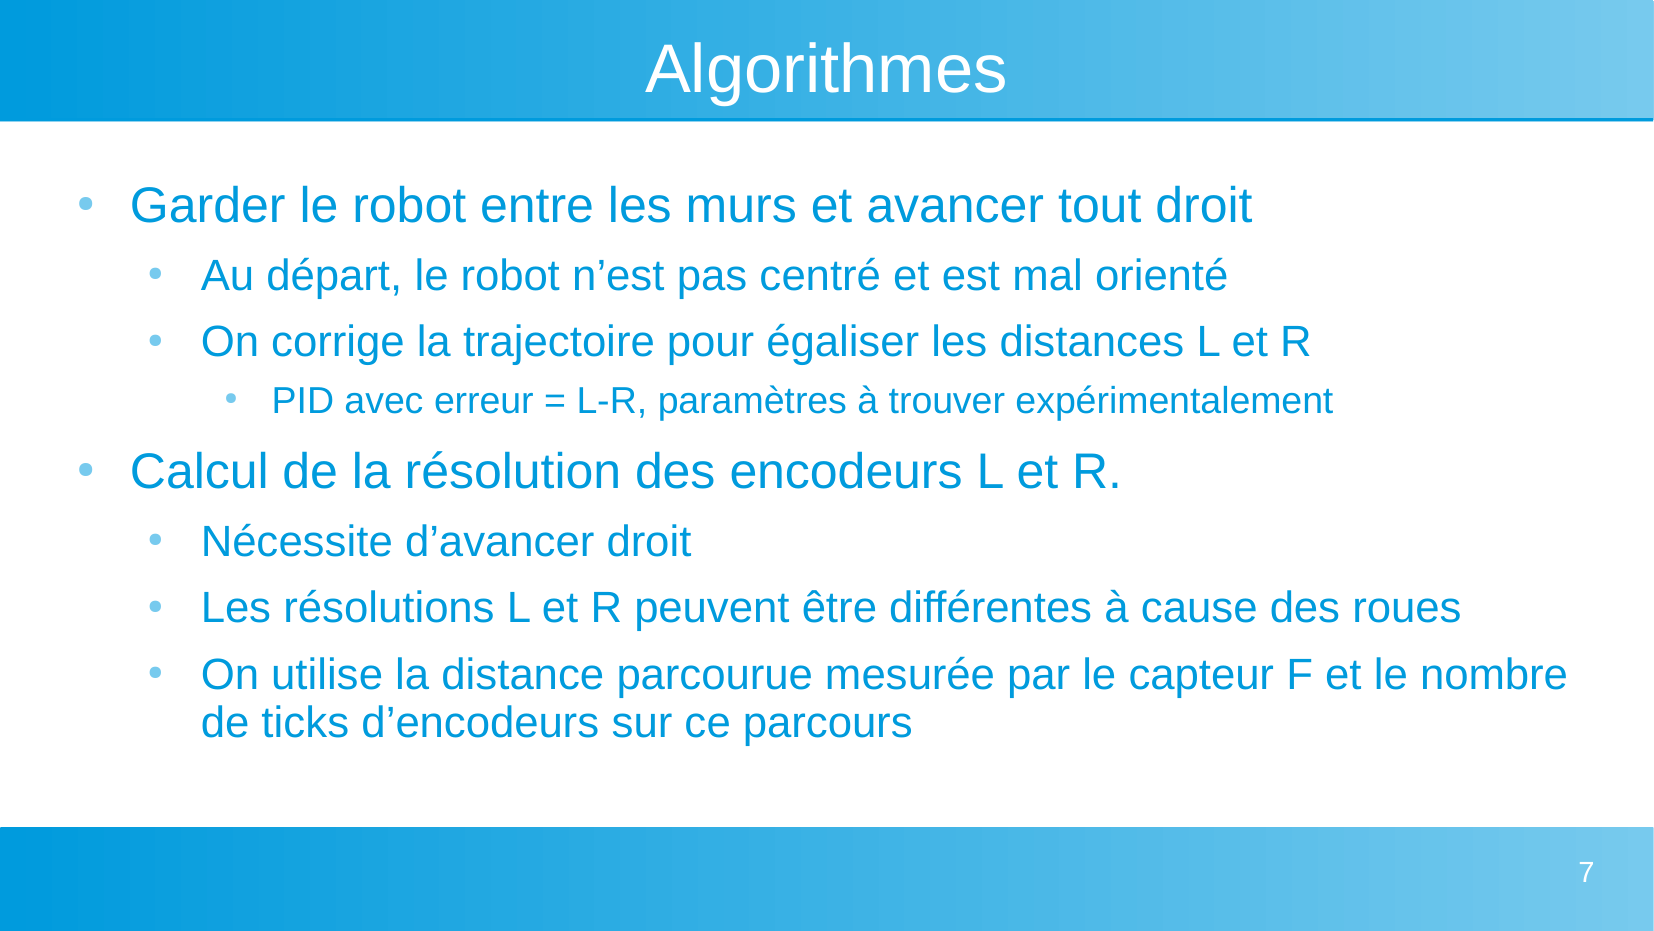

# Algorithmes
Garder le robot entre les murs et avancer tout droit
Au départ, le robot n’est pas centré et est mal orienté
On corrige la trajectoire pour égaliser les distances L et R
PID avec erreur = L-R, paramètres à trouver expérimentalement
Calcul de la résolution des encodeurs L et R.
Nécessite d’avancer droit
Les résolutions L et R peuvent être différentes à cause des roues
On utilise la distance parcourue mesurée par le capteur F et le nombre de ticks d’encodeurs sur ce parcours
7